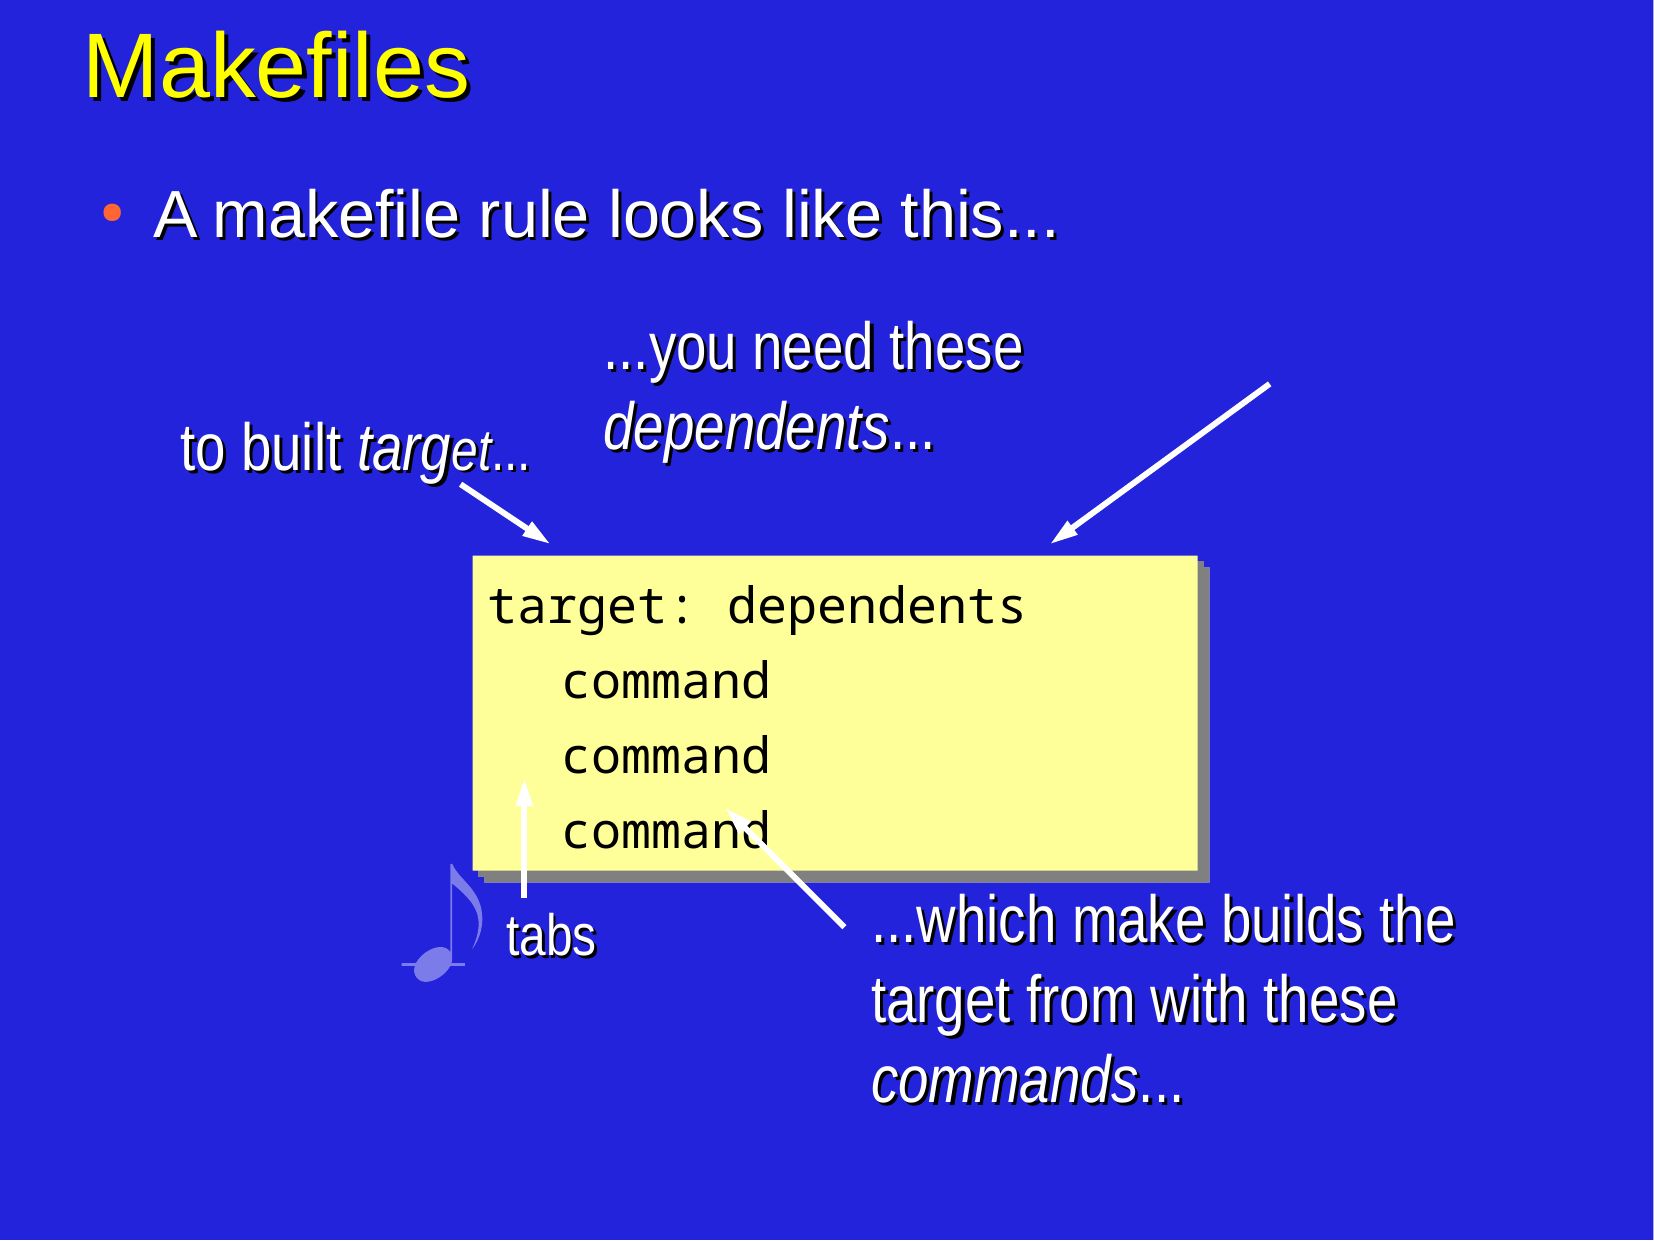

# Makefiles
A makefile rule looks like this...
...you need these dependents...
to built target...
target: dependents
	command
	command
	command
...which make builds the target from with these commands...
tabs